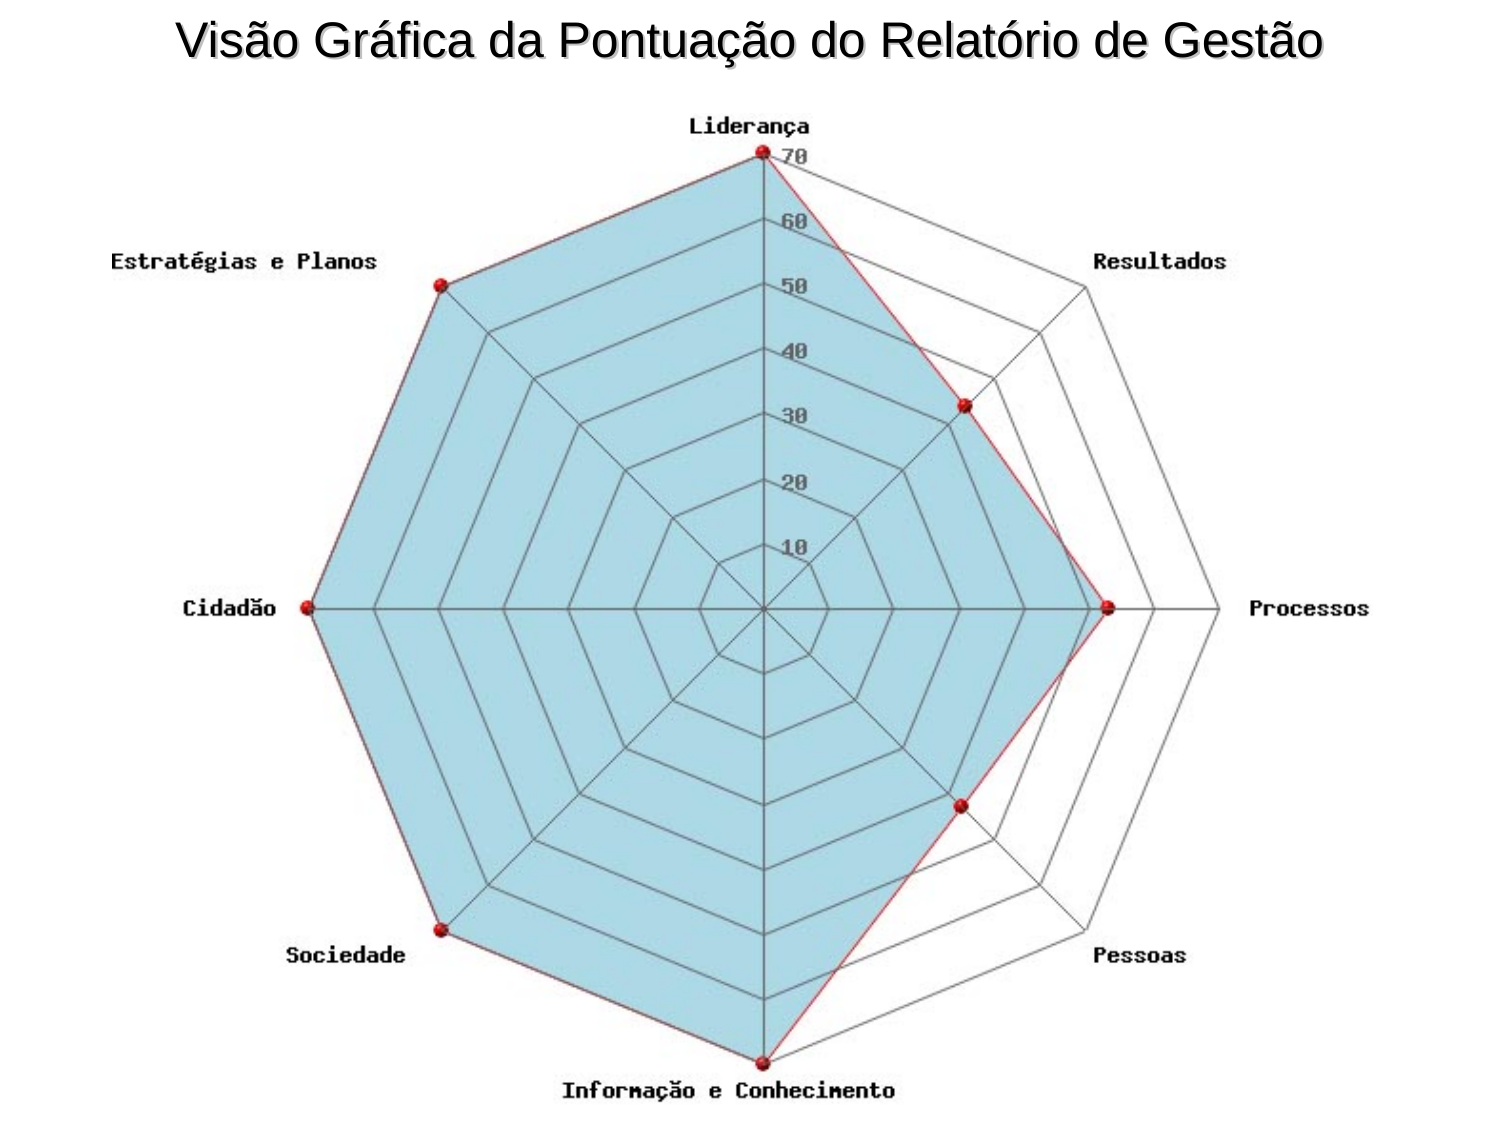

Visão Gráfica da Pontuação do Relatório de Gestão